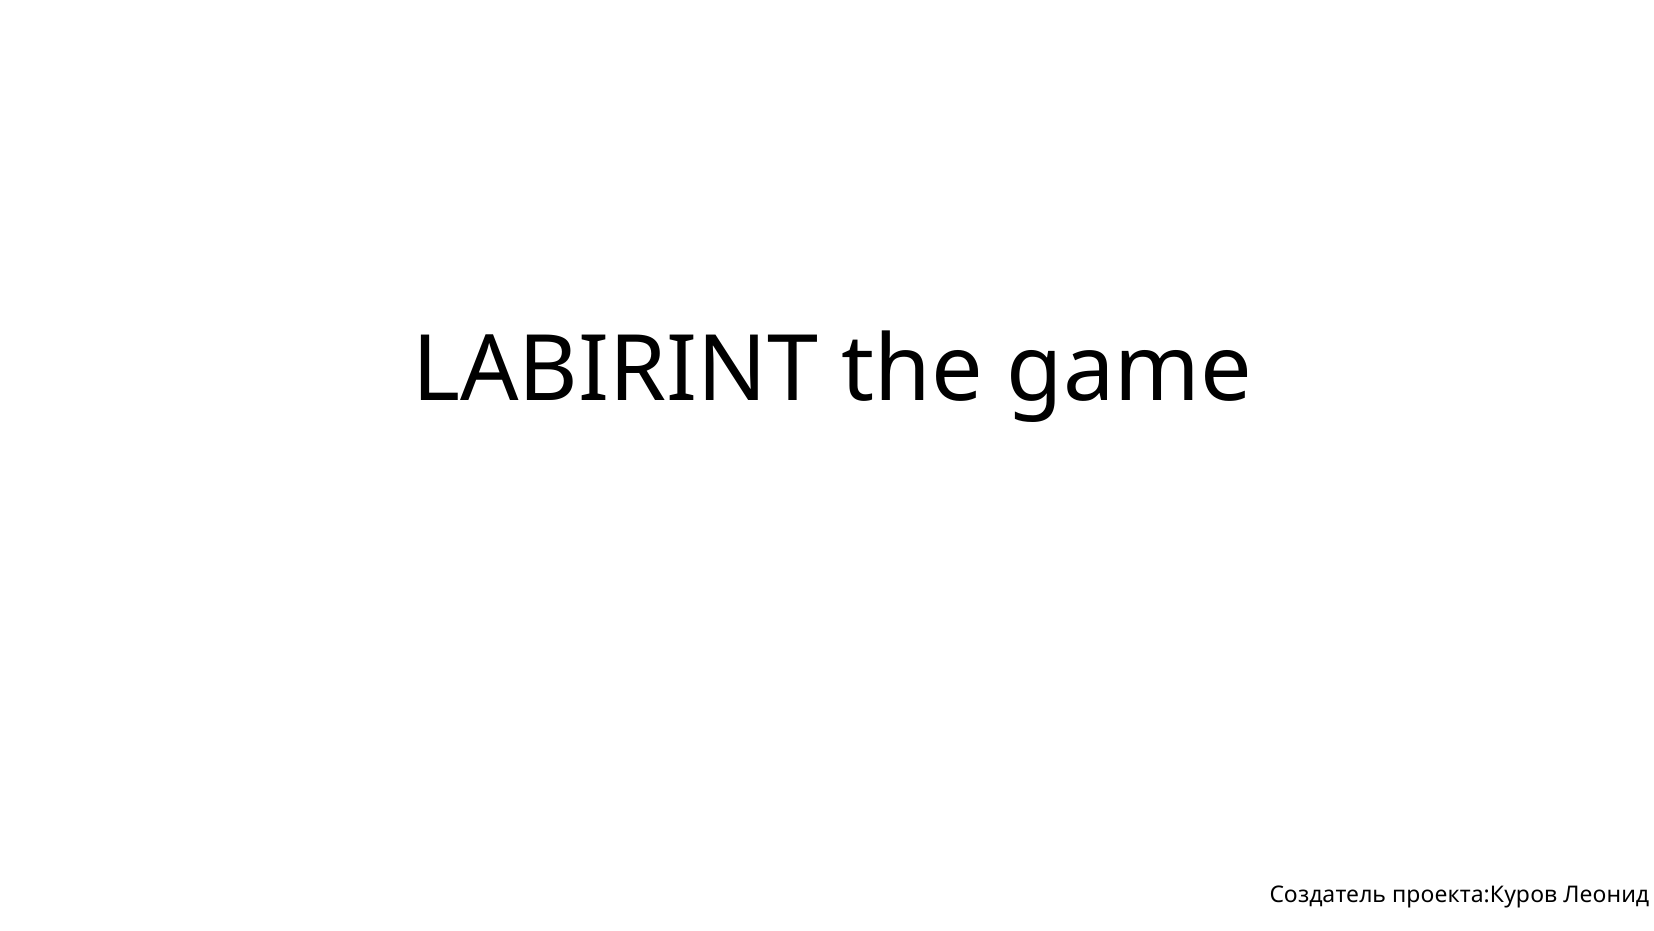

# LABIRINT the game
Создатель проекта:Куров Леонид